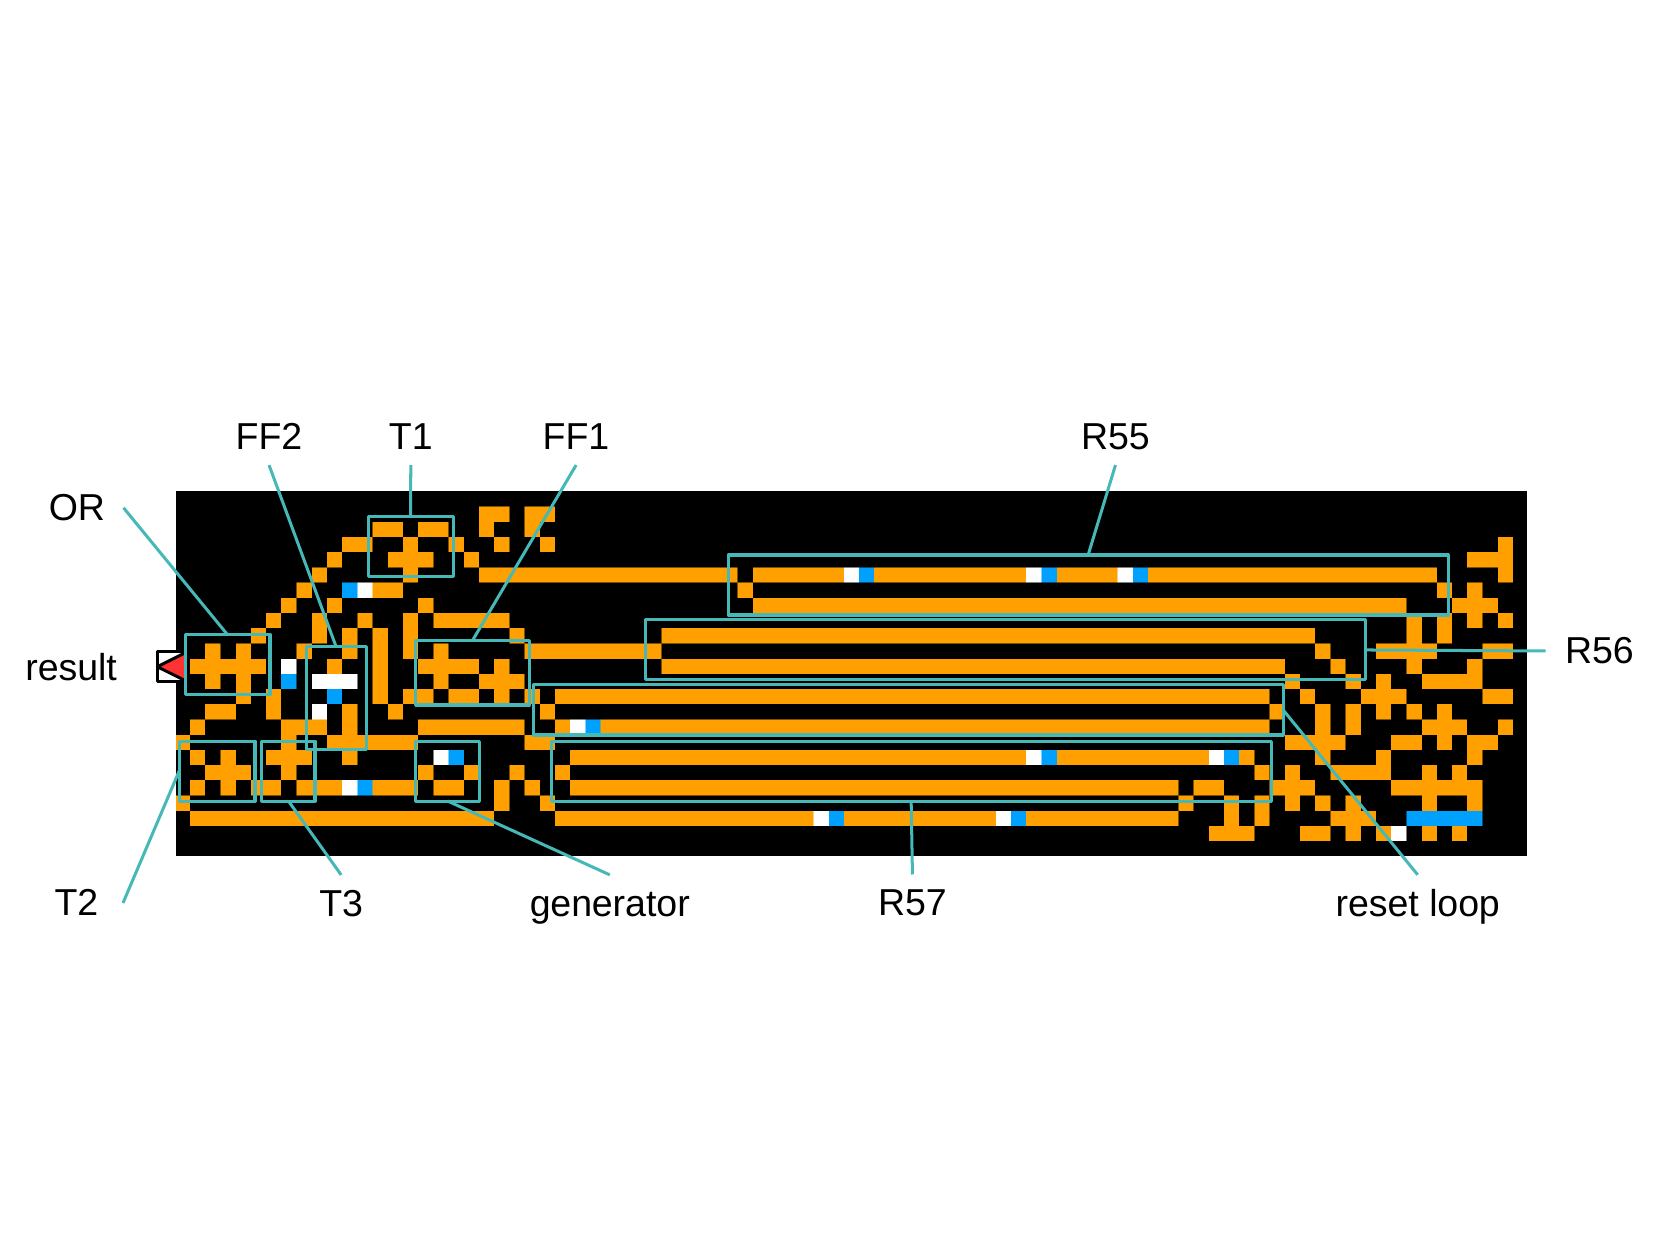

T1
FF1
R55
FF2
OR
R56
result
T2
R57
reset loop
generator
T3